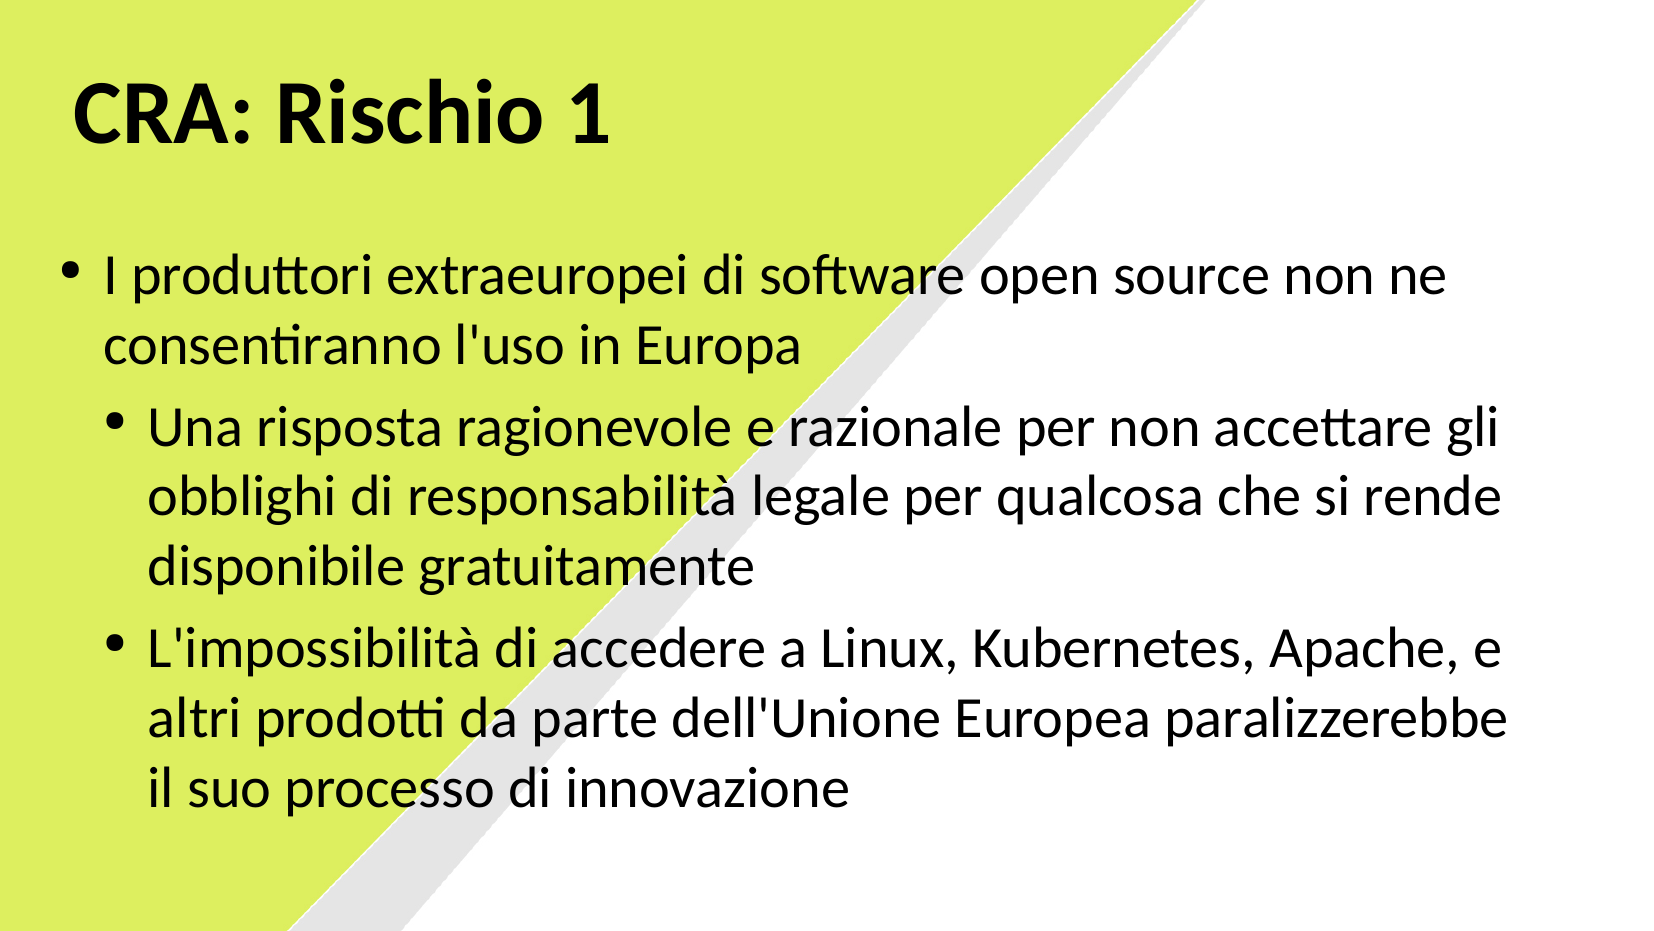

# CRA: Rischio 1
I produttori extraeuropei di software open source non ne consentiranno l'uso in Europa
Una risposta ragionevole e razionale per non accettare gli obblighi di responsabilità legale per qualcosa che si rende disponibile gratuitamente
L'impossibilità di accedere a Linux, Kubernetes, Apache, e
altri prodotti da parte dell'Unione Europea paralizzerebbe
il suo processo di innovazione